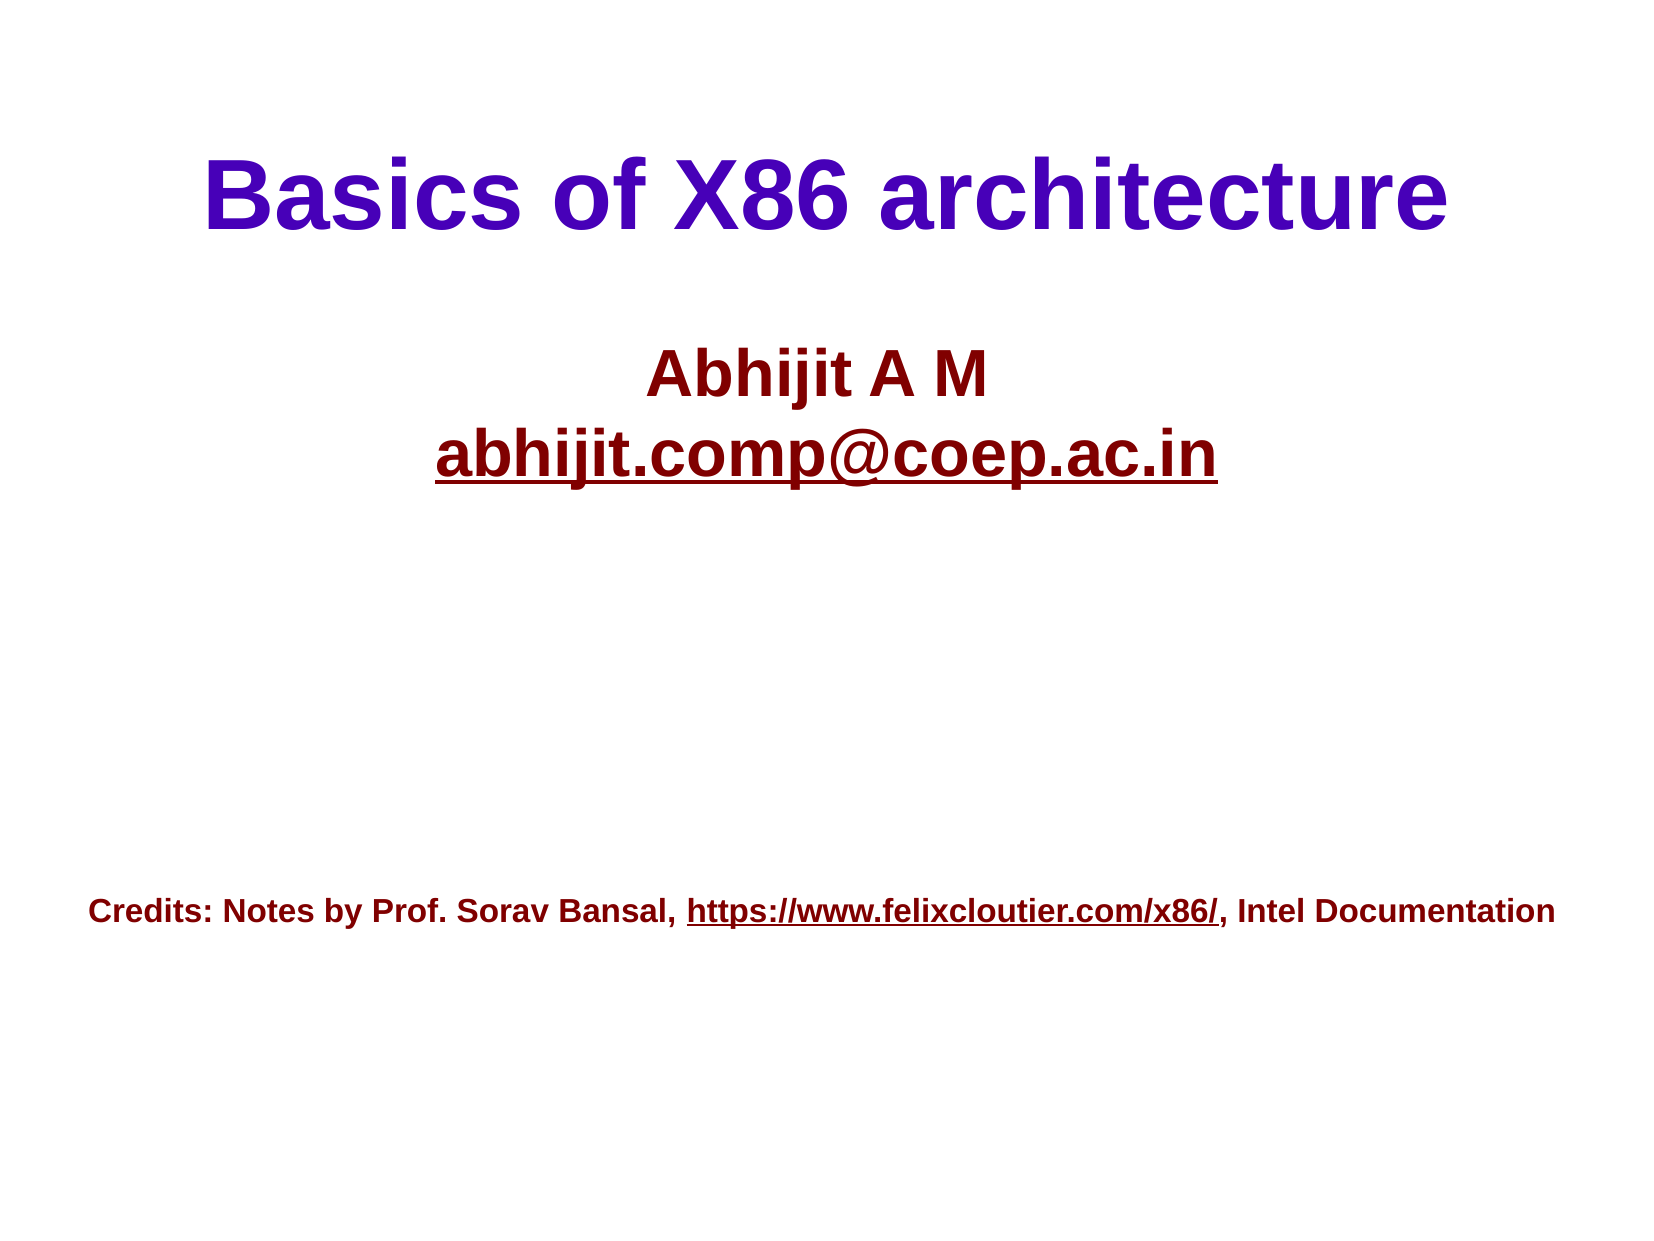

# Basics of X86 architecture
Abhijit A M
abhijit.comp@coep.ac.in
Credits: Notes by Prof. Sorav Bansal, https://www.felixcloutier.com/x86/, Intel Documentation